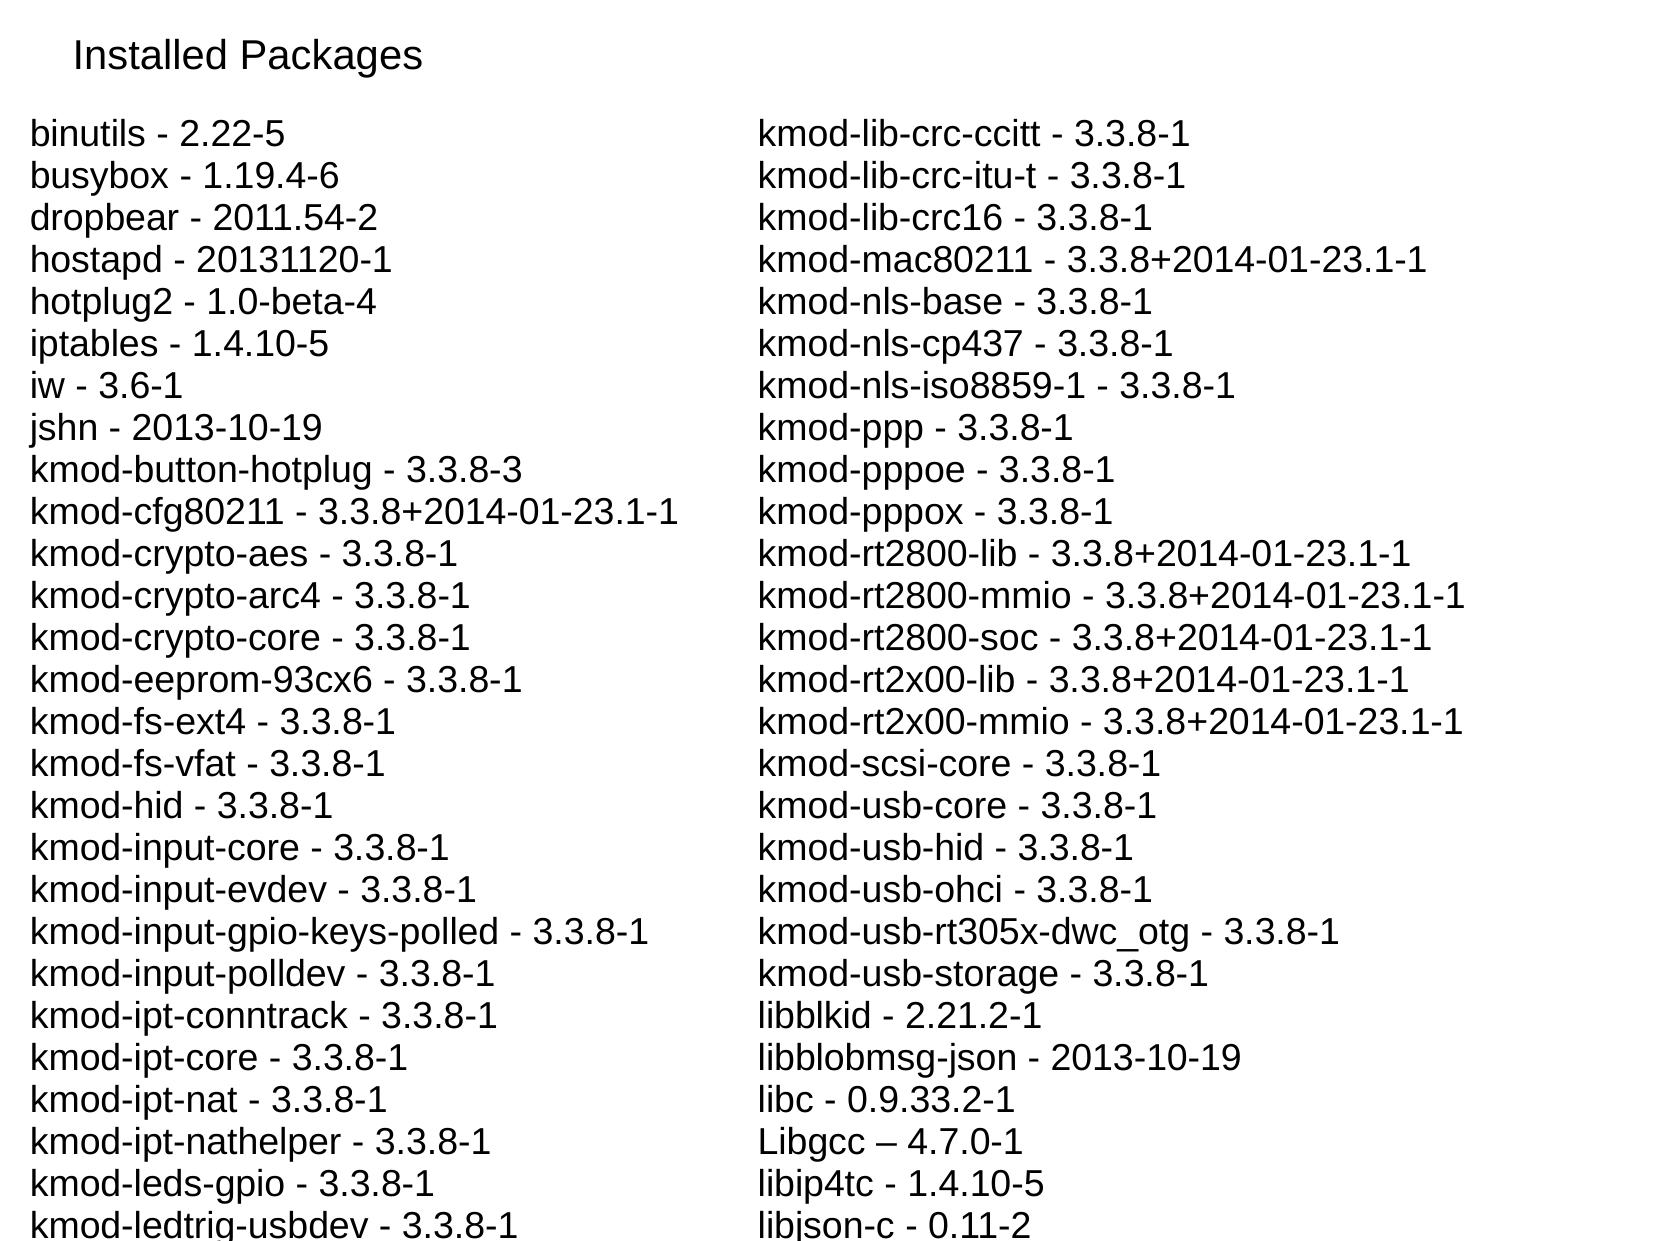

# Installed Packages
binutils - 2.22-5
busybox - 1.19.4-6
dropbear - 2011.54-2
hostapd - 20131120-1
hotplug2 - 1.0-beta-4
iptables - 1.4.10-5
iw - 3.6-1
jshn - 2013-10-19
kmod-button-hotplug - 3.3.8-3
kmod-cfg80211 - 3.3.8+2014-01-23.1-1
kmod-crypto-aes - 3.3.8-1
kmod-crypto-arc4 - 3.3.8-1
kmod-crypto-core - 3.3.8-1
kmod-eeprom-93cx6 - 3.3.8-1
kmod-fs-ext4 - 3.3.8-1
kmod-fs-vfat - 3.3.8-1
kmod-hid - 3.3.8-1
kmod-input-core - 3.3.8-1
kmod-input-evdev - 3.3.8-1
kmod-input-gpio-keys-polled - 3.3.8-1
kmod-input-polldev - 3.3.8-1
kmod-ipt-conntrack - 3.3.8-1
kmod-ipt-core - 3.3.8-1
kmod-ipt-nat - 3.3.8-1
kmod-ipt-nathelper - 3.3.8-1
kmod-leds-gpio - 3.3.8-1
kmod-ledtrig-usbdev - 3.3.8-1
kmod-lib-crc-ccitt - 3.3.8-1
kmod-lib-crc-itu-t - 3.3.8-1
kmod-lib-crc16 - 3.3.8-1
kmod-mac80211 - 3.3.8+2014-01-23.1-1
kmod-nls-base - 3.3.8-1
kmod-nls-cp437 - 3.3.8-1
kmod-nls-iso8859-1 - 3.3.8-1
kmod-ppp - 3.3.8-1
kmod-pppoe - 3.3.8-1
kmod-pppox - 3.3.8-1
kmod-rt2800-lib - 3.3.8+2014-01-23.1-1
kmod-rt2800-mmio - 3.3.8+2014-01-23.1-1
kmod-rt2800-soc - 3.3.8+2014-01-23.1-1
kmod-rt2x00-lib - 3.3.8+2014-01-23.1-1
kmod-rt2x00-mmio - 3.3.8+2014-01-23.1-1
kmod-scsi-core - 3.3.8-1
kmod-usb-core - 3.3.8-1
kmod-usb-hid - 3.3.8-1
kmod-usb-ohci - 3.3.8-1
kmod-usb-rt305x-dwc_otg - 3.3.8-1
kmod-usb-storage - 3.3.8-1
libblkid - 2.21.2-1
libblobmsg-json - 2013-10-19
libc - 0.9.33.2-1
Libgcc – 4.7.0-1
libip4tc - 1.4.10-5
libjson-c - 0.11-2